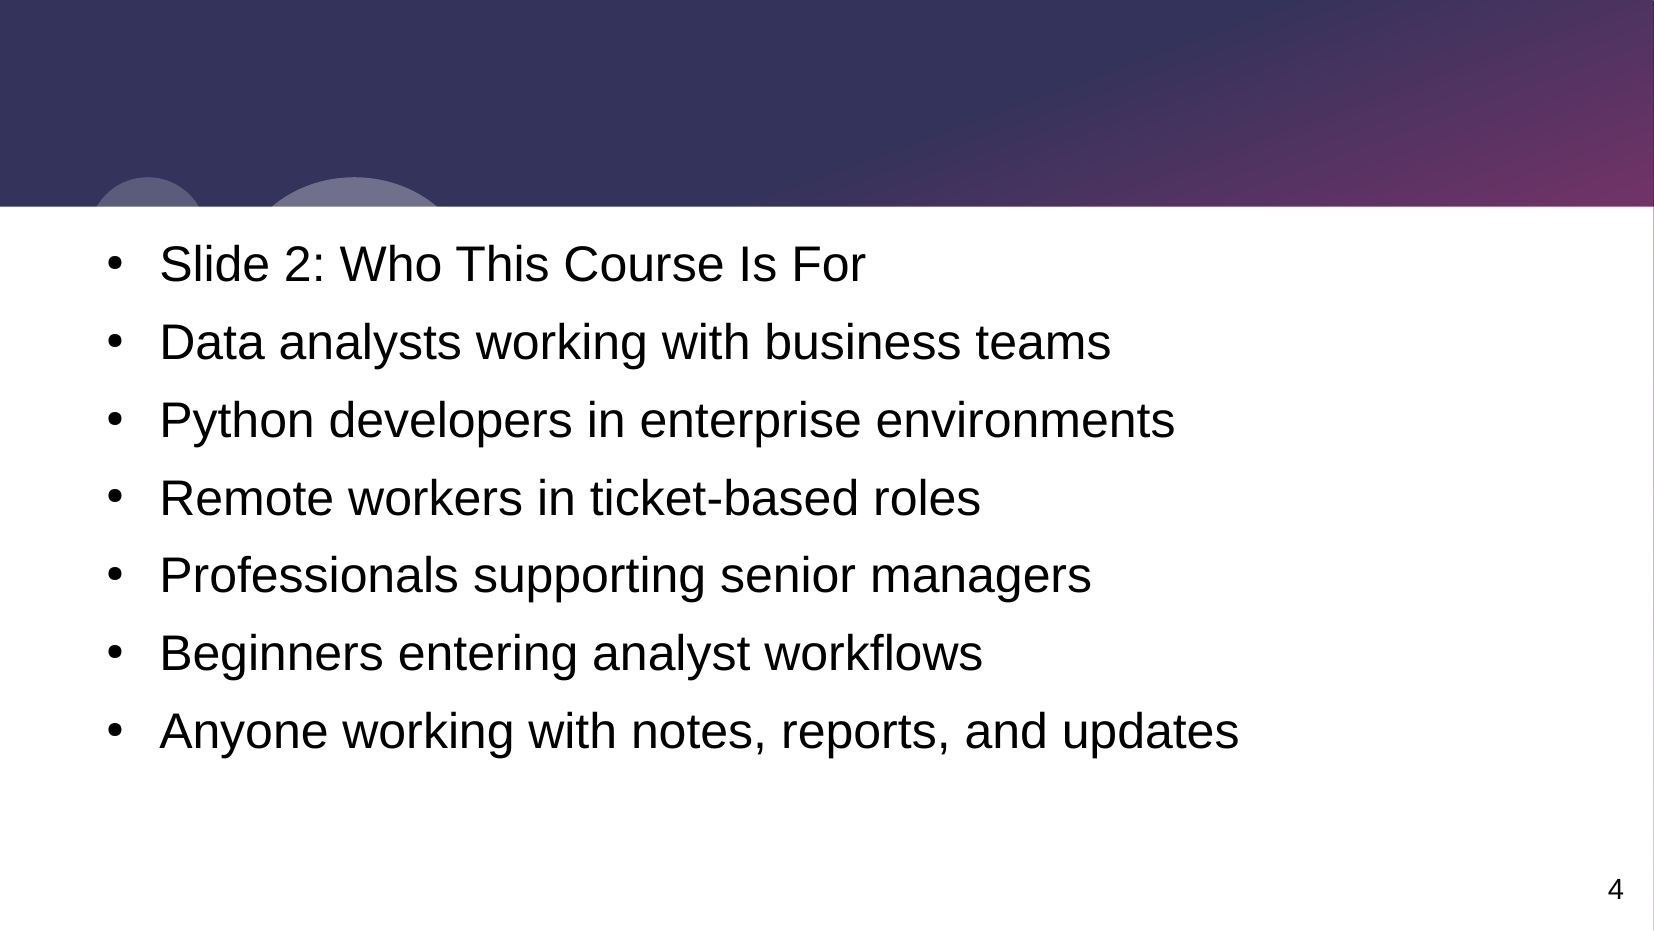

#
Slide 2: Who This Course Is For
Data analysts working with business teams
Python developers in enterprise environments
Remote workers in ticket-based roles
Professionals supporting senior managers
Beginners entering analyst workflows
Anyone working with notes, reports, and updates